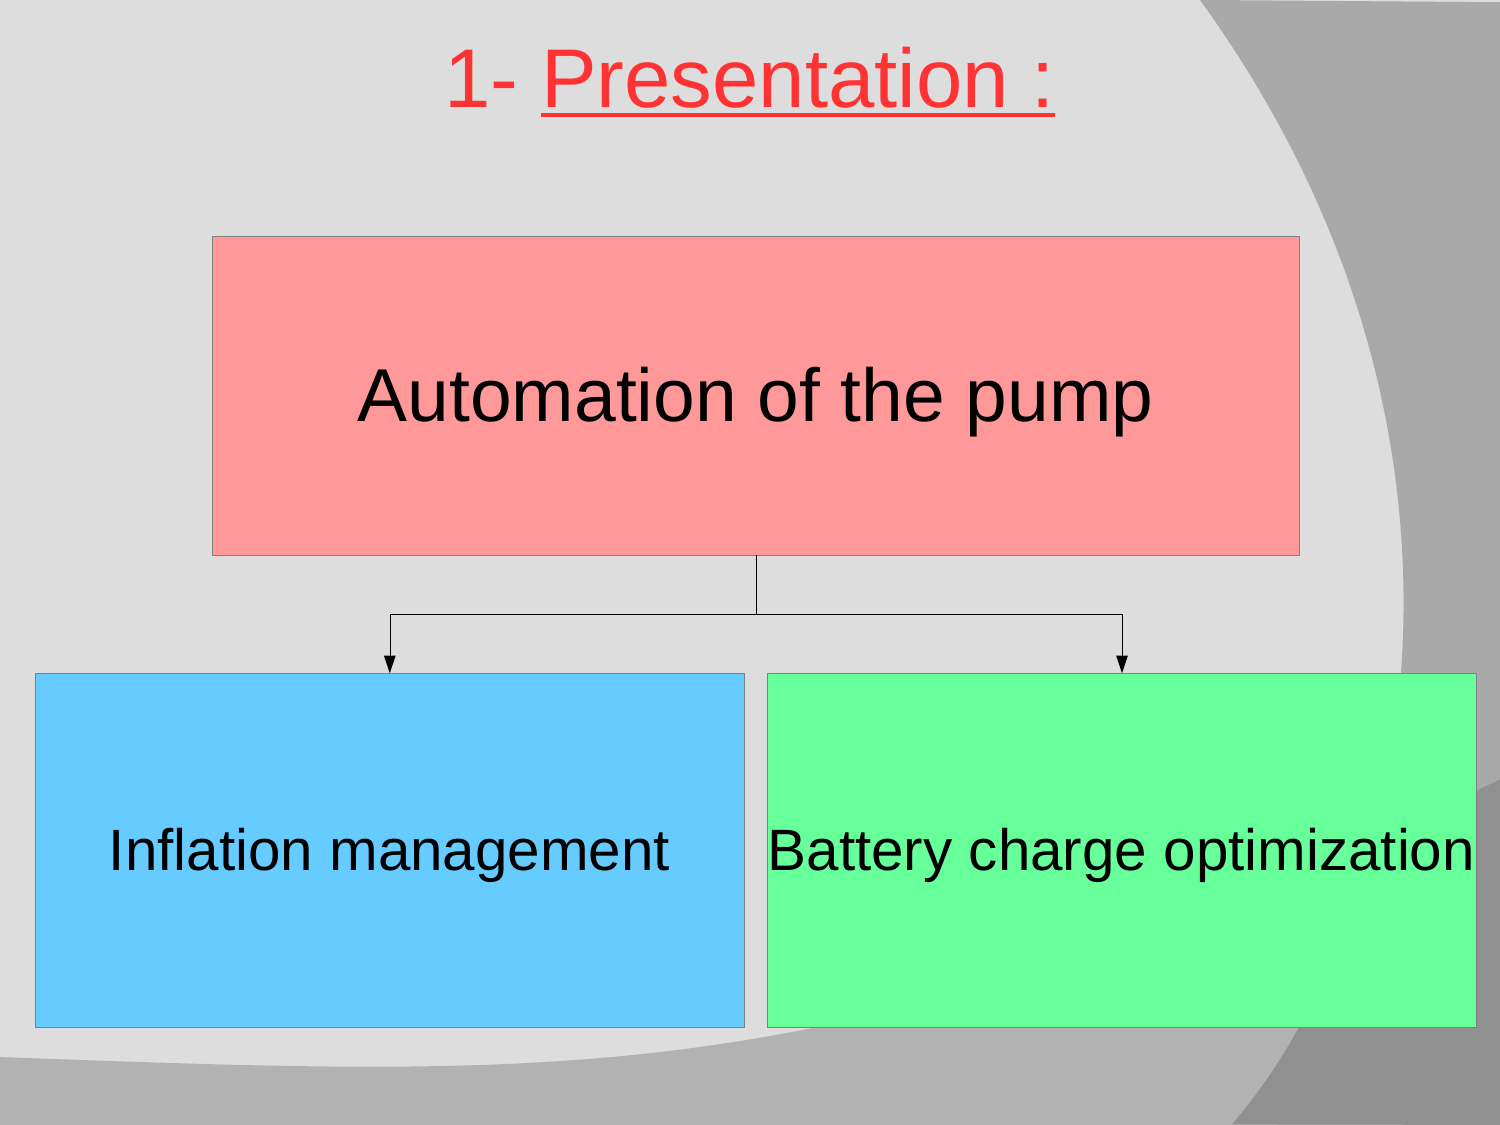

1- Presentation :
Automation of the pump
Inflation management
Battery charge optimization